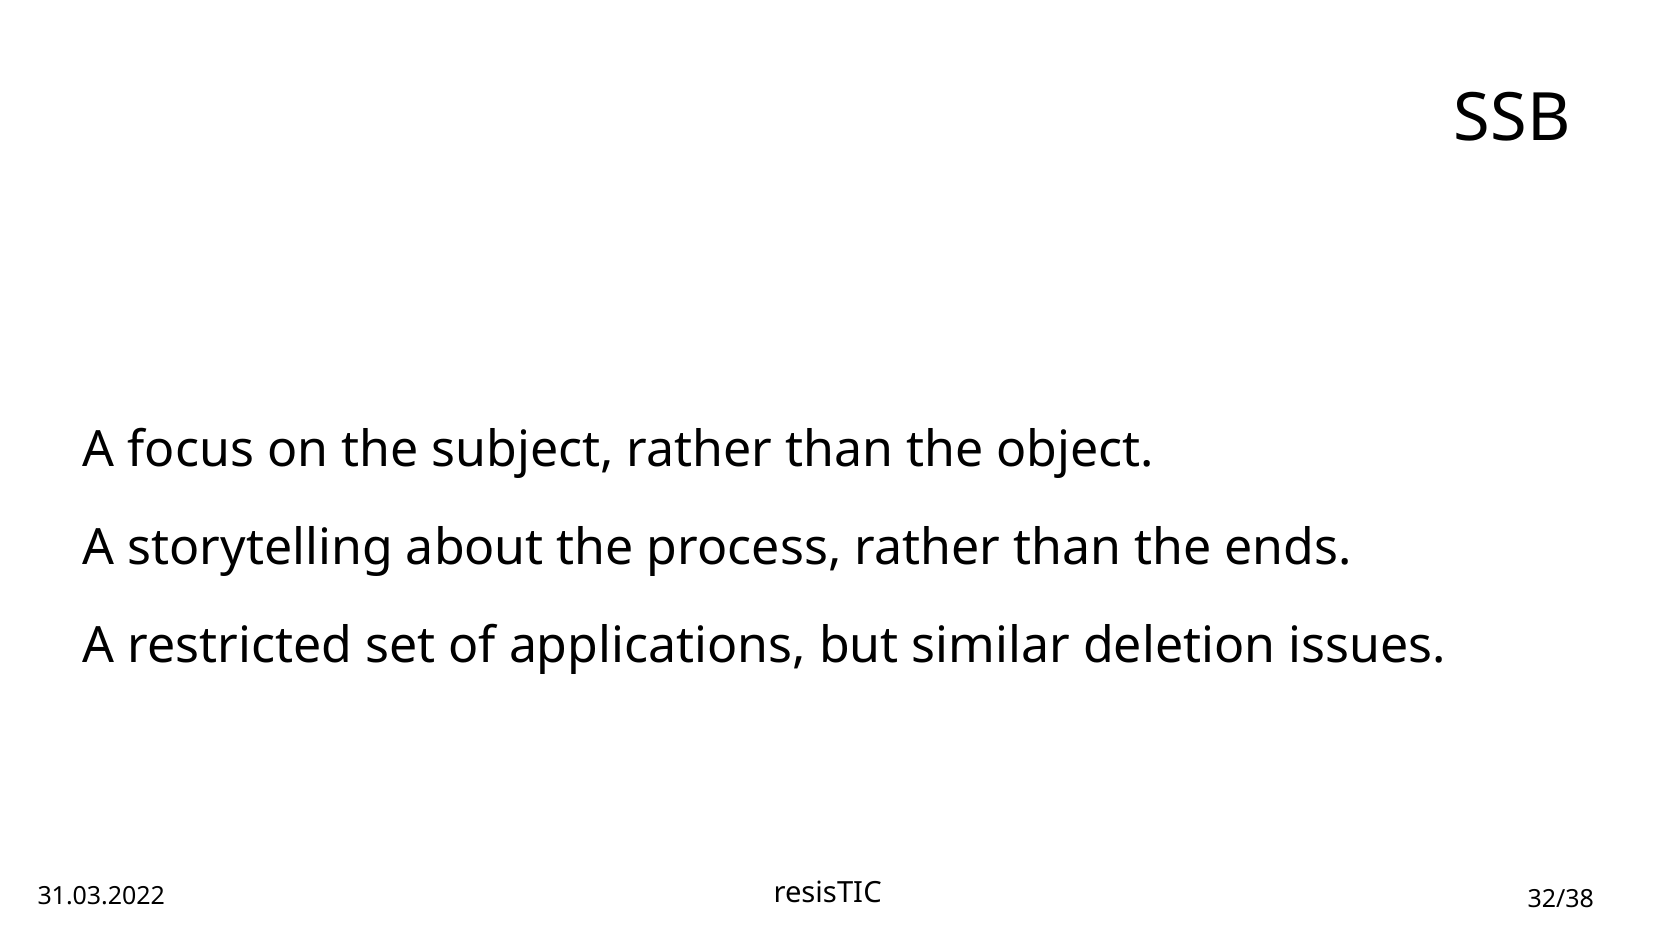

SSB
# A focus on the subject, rather than the object.
A storytelling about the process, rather than the ends.
A restricted set of applications, but similar deletion issues.
32/38